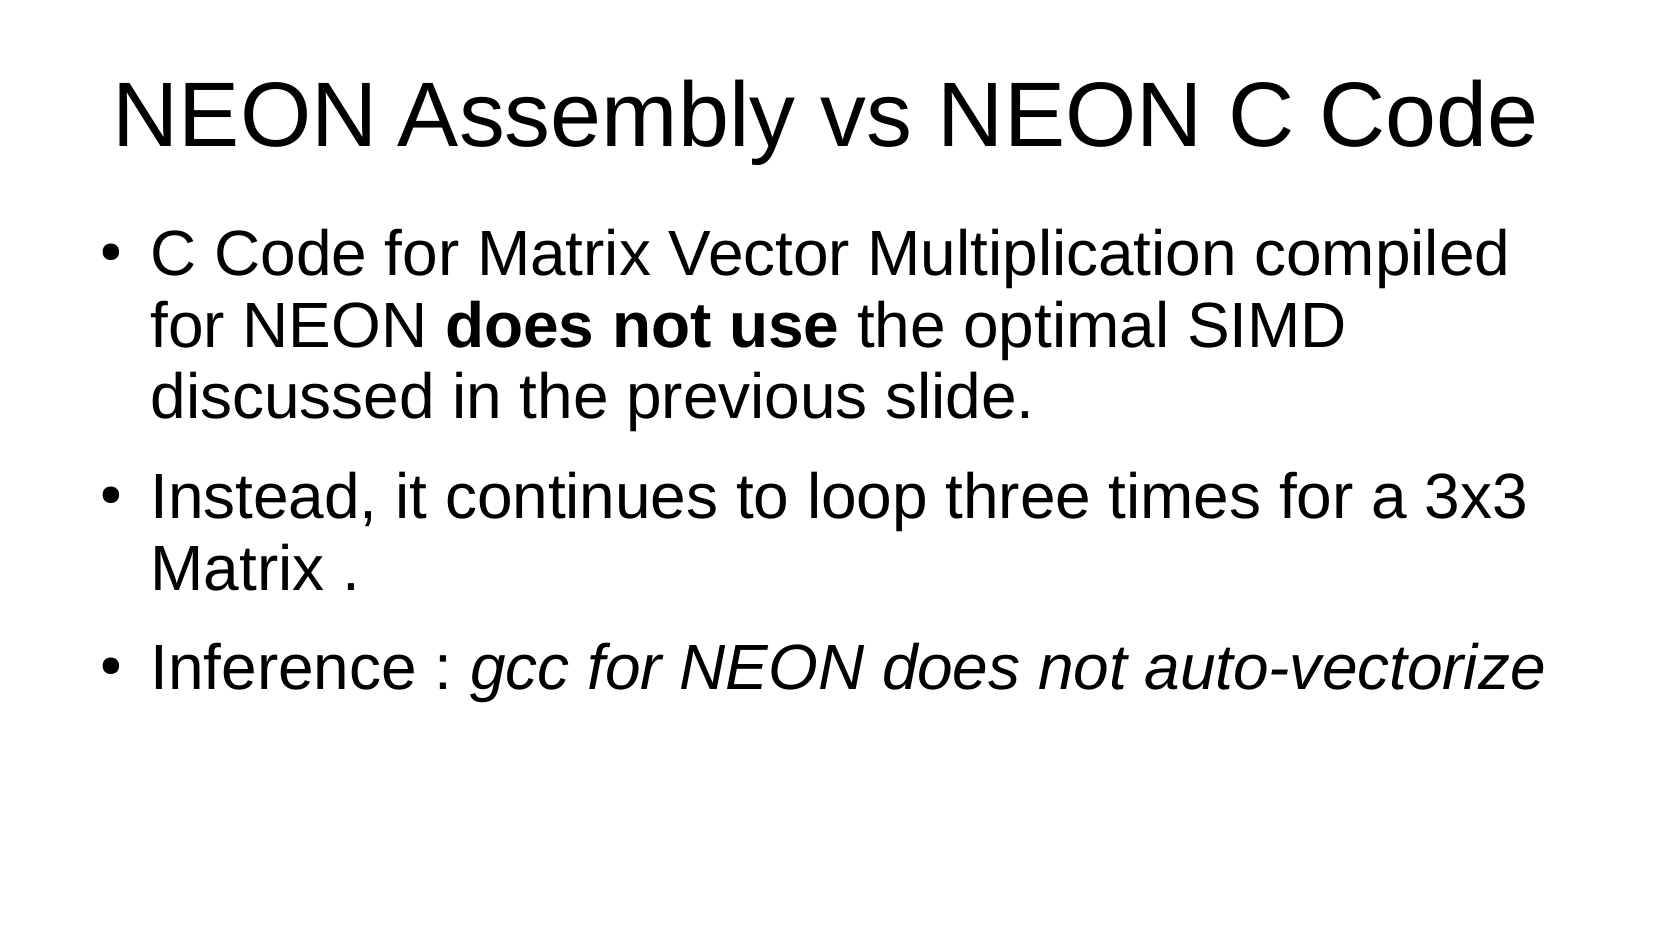

# NEON Assembly vs NEON C Code
C Code for Matrix Vector Multiplication compiled for NEON does not use the optimal SIMD discussed in the previous slide.
Instead, it continues to loop three times for a 3x3 Matrix .
Inference : gcc for NEON does not auto-vectorize